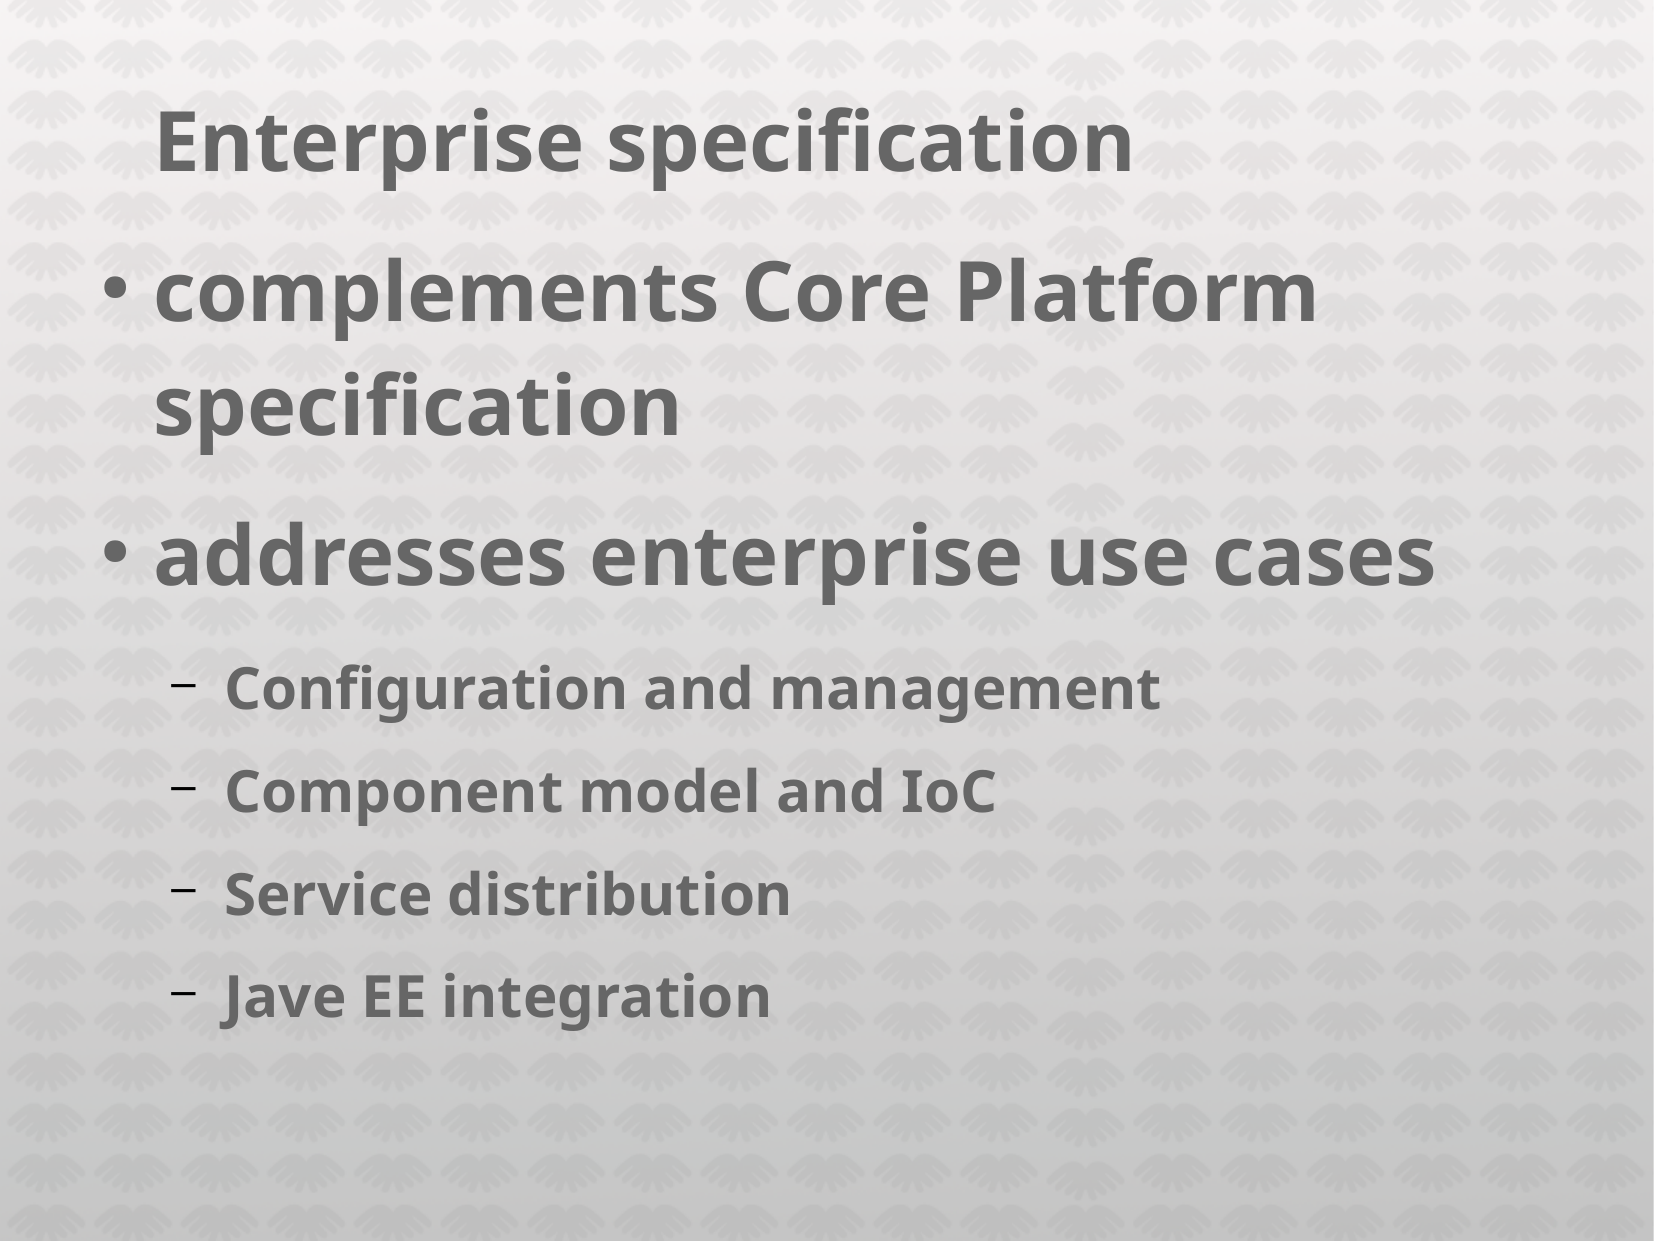

# Enterprise specification
complements Core Platform specification
addresses enterprise use cases
Configuration and management
Component model and IoC
Service distribution
Jave EE integration